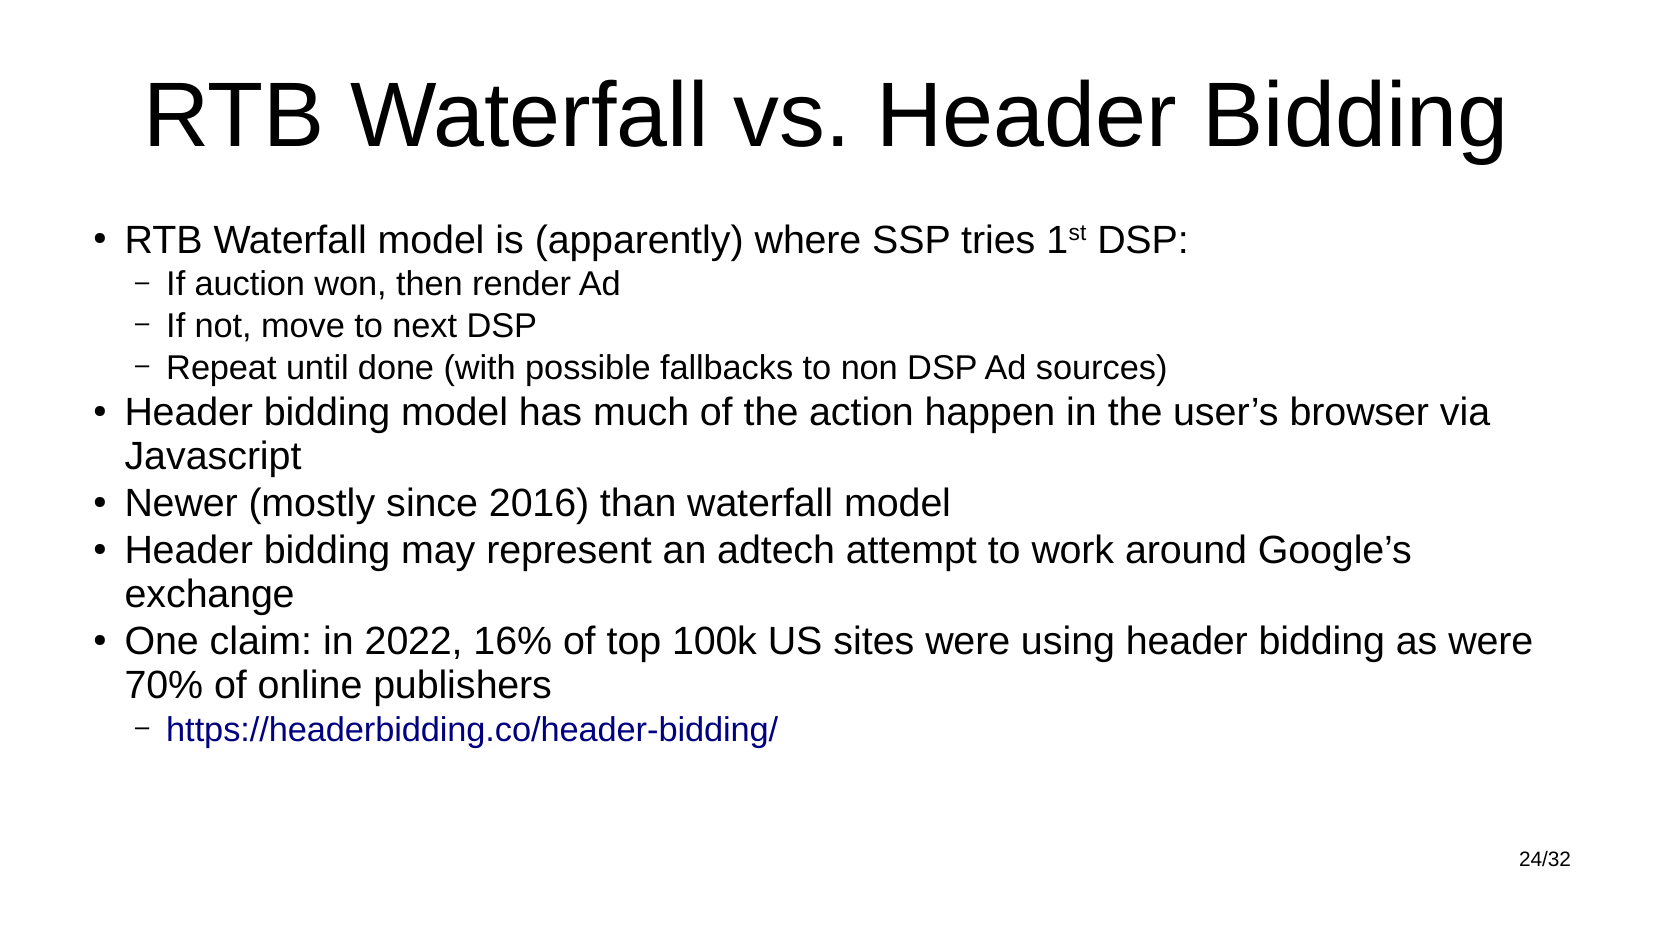

# RTB Waterfall vs. Header Bidding
RTB Waterfall model is (apparently) where SSP tries 1st DSP:
If auction won, then render Ad
If not, move to next DSP
Repeat until done (with possible fallbacks to non DSP Ad sources)
Header bidding model has much of the action happen in the user’s browser via Javascript
Newer (mostly since 2016) than waterfall model
Header bidding may represent an adtech attempt to work around Google’s exchange
One claim: in 2022, 16% of top 100k US sites were using header bidding as were 70% of online publishers
https://headerbidding.co/header-bidding/
24